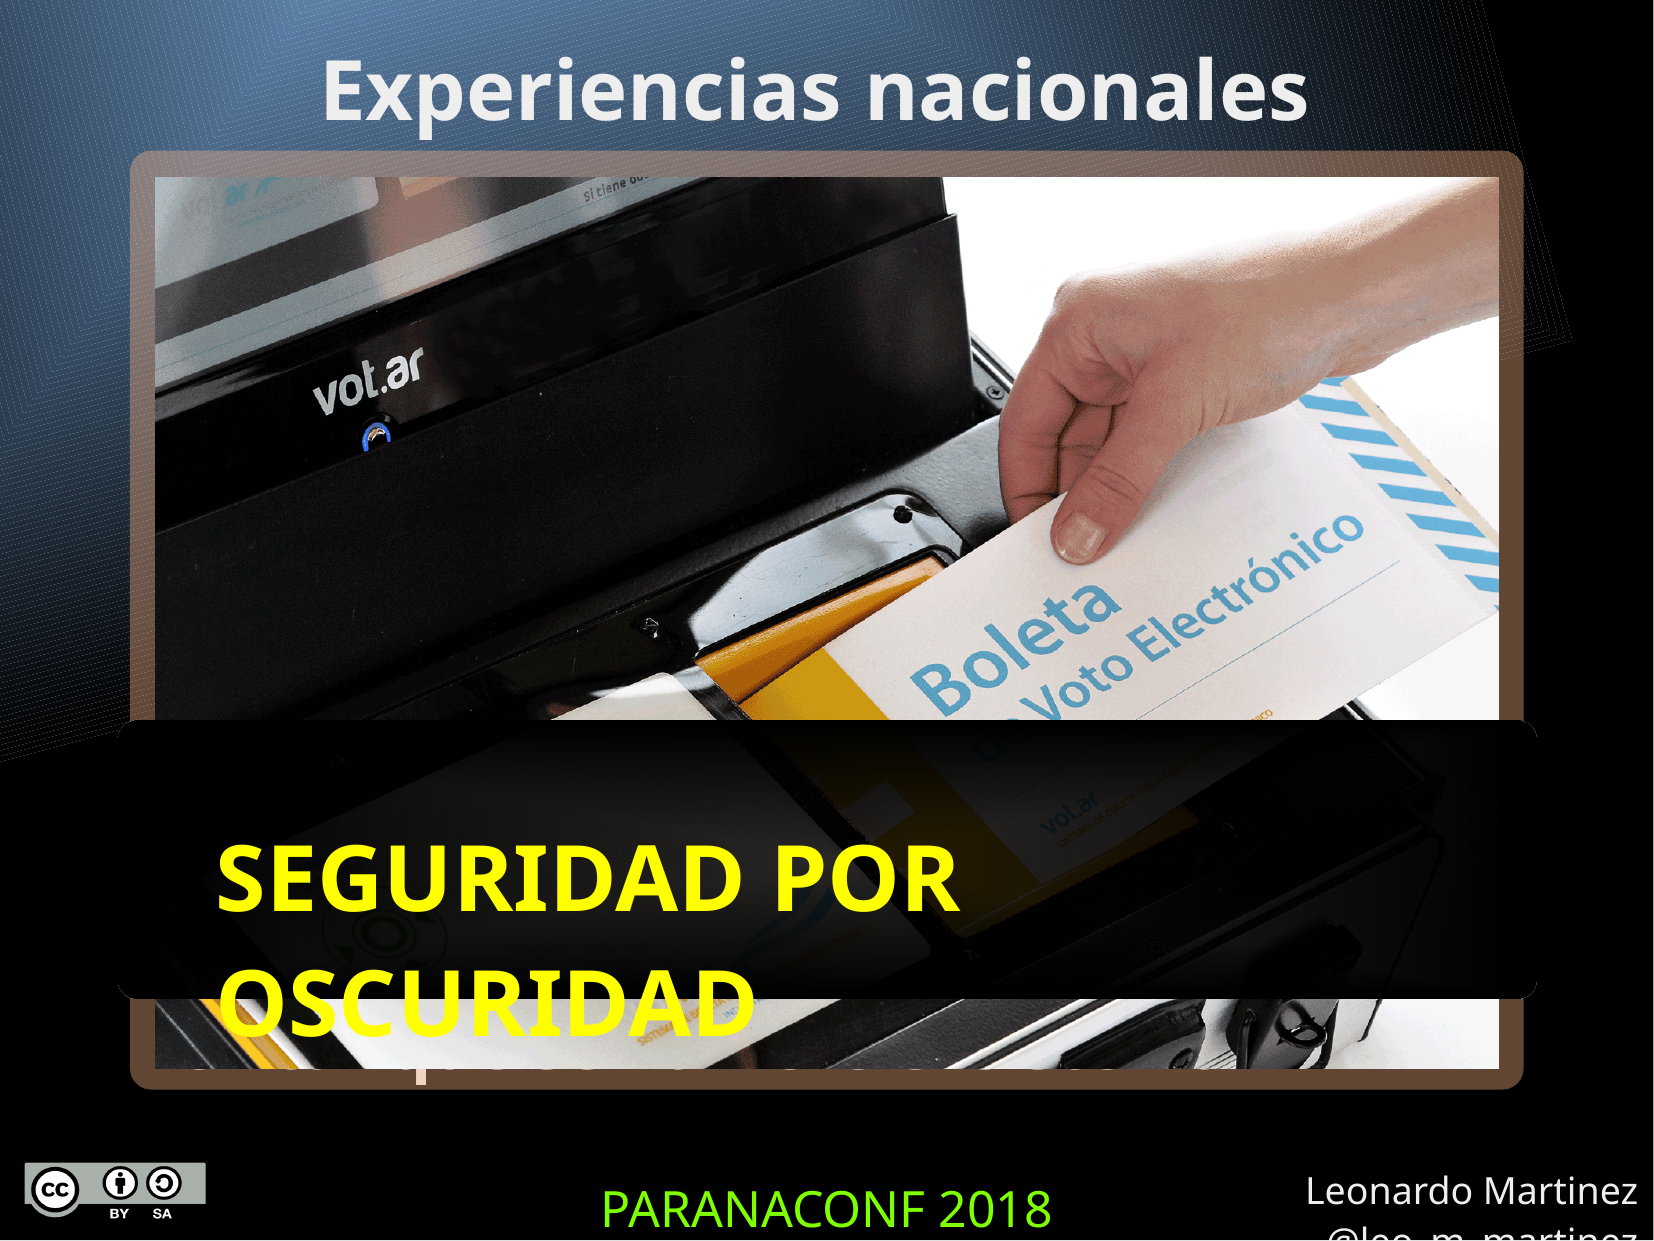

# Experiencias nacionales
Salta
Implementación gradual desde en 2009
Se usa en toda la provincia en 2015
Sistema y máquinas de la empresa MSA
SEGURIDAD POR OSCURIDAD
Justicia Electoral Provincial
no deja ver el software para
evitar que se vulnere el sistema
Leonardo Martinez
@leo_m_martinez
PARANACONF 2018